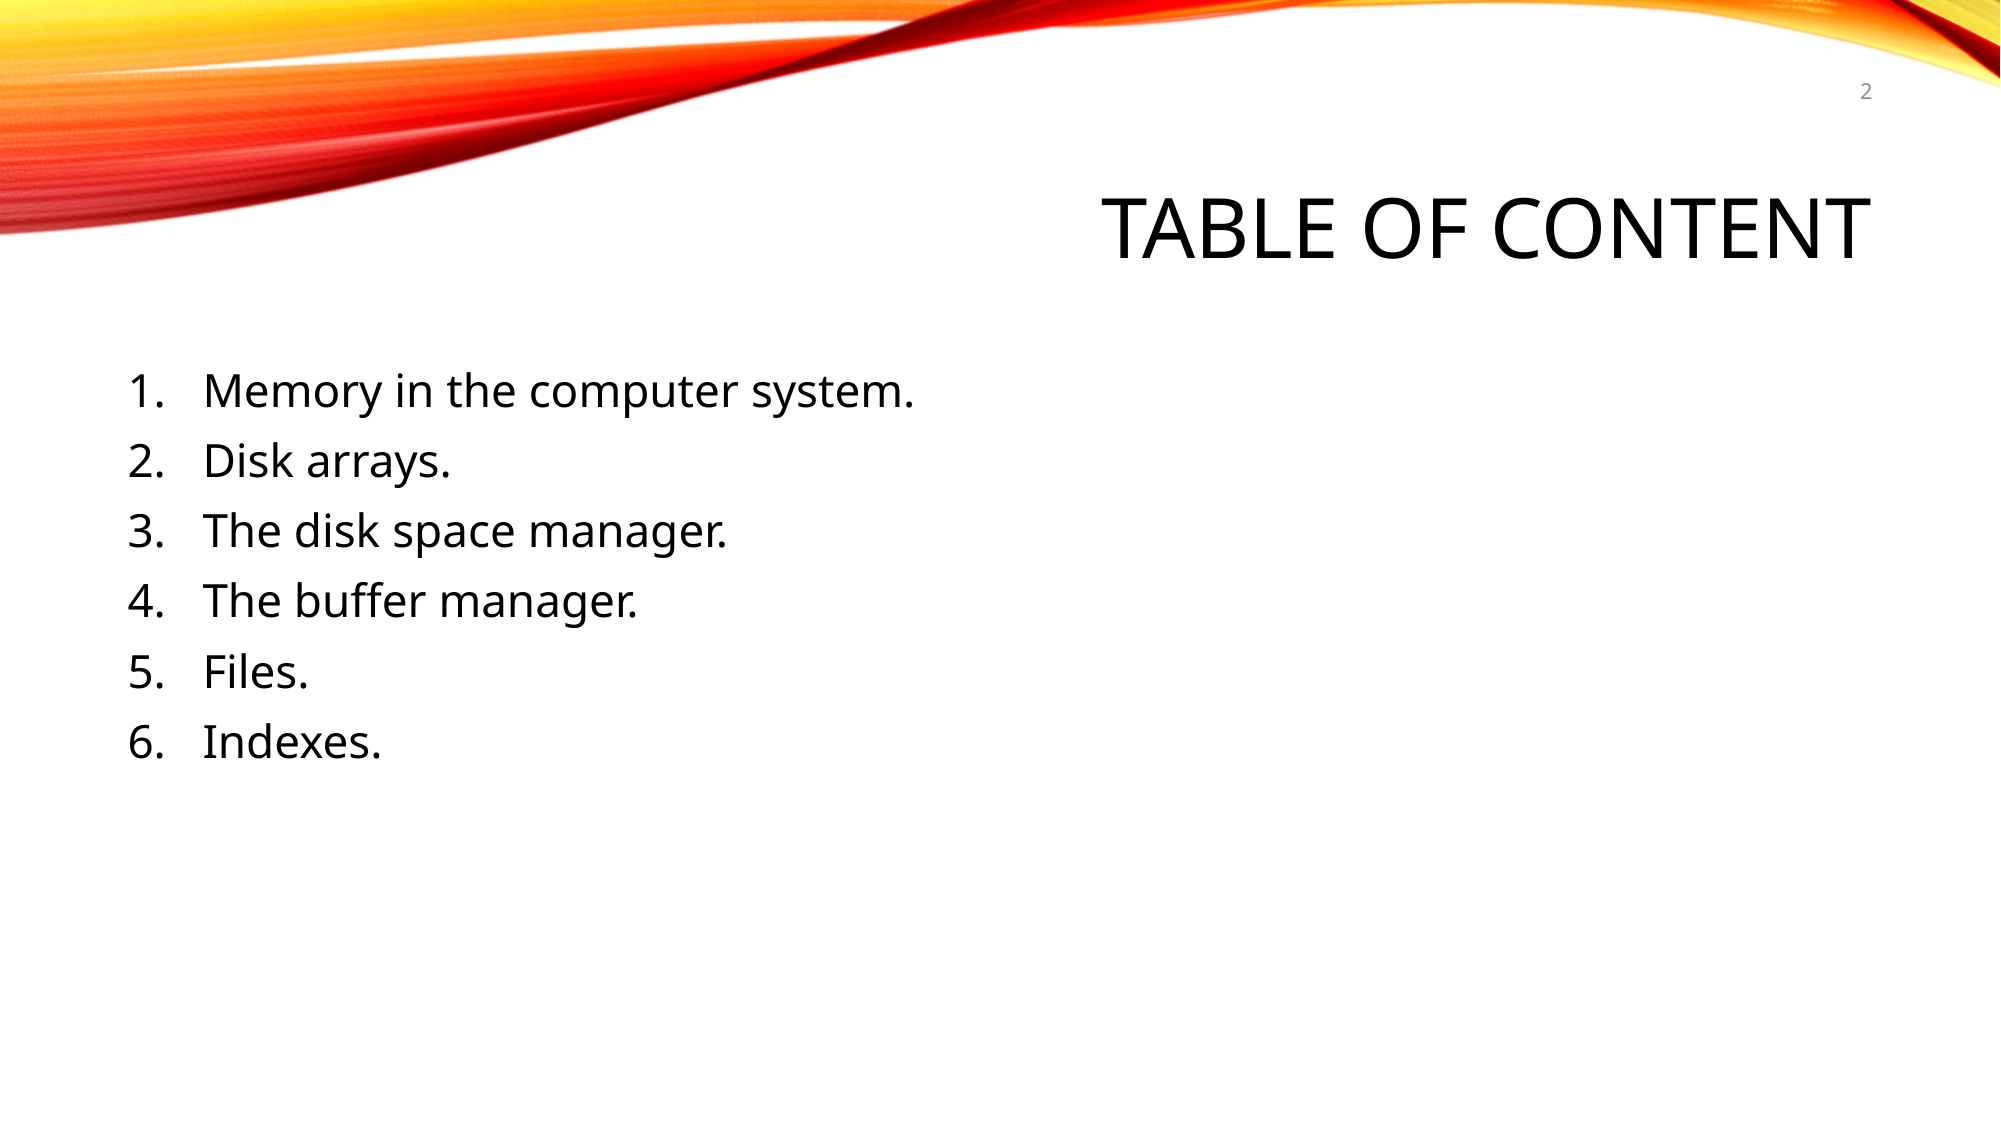

# Table of content
Memory in the computer system.
Disk arrays.
The disk space manager.
The buffer manager.
Files.
Indexes.